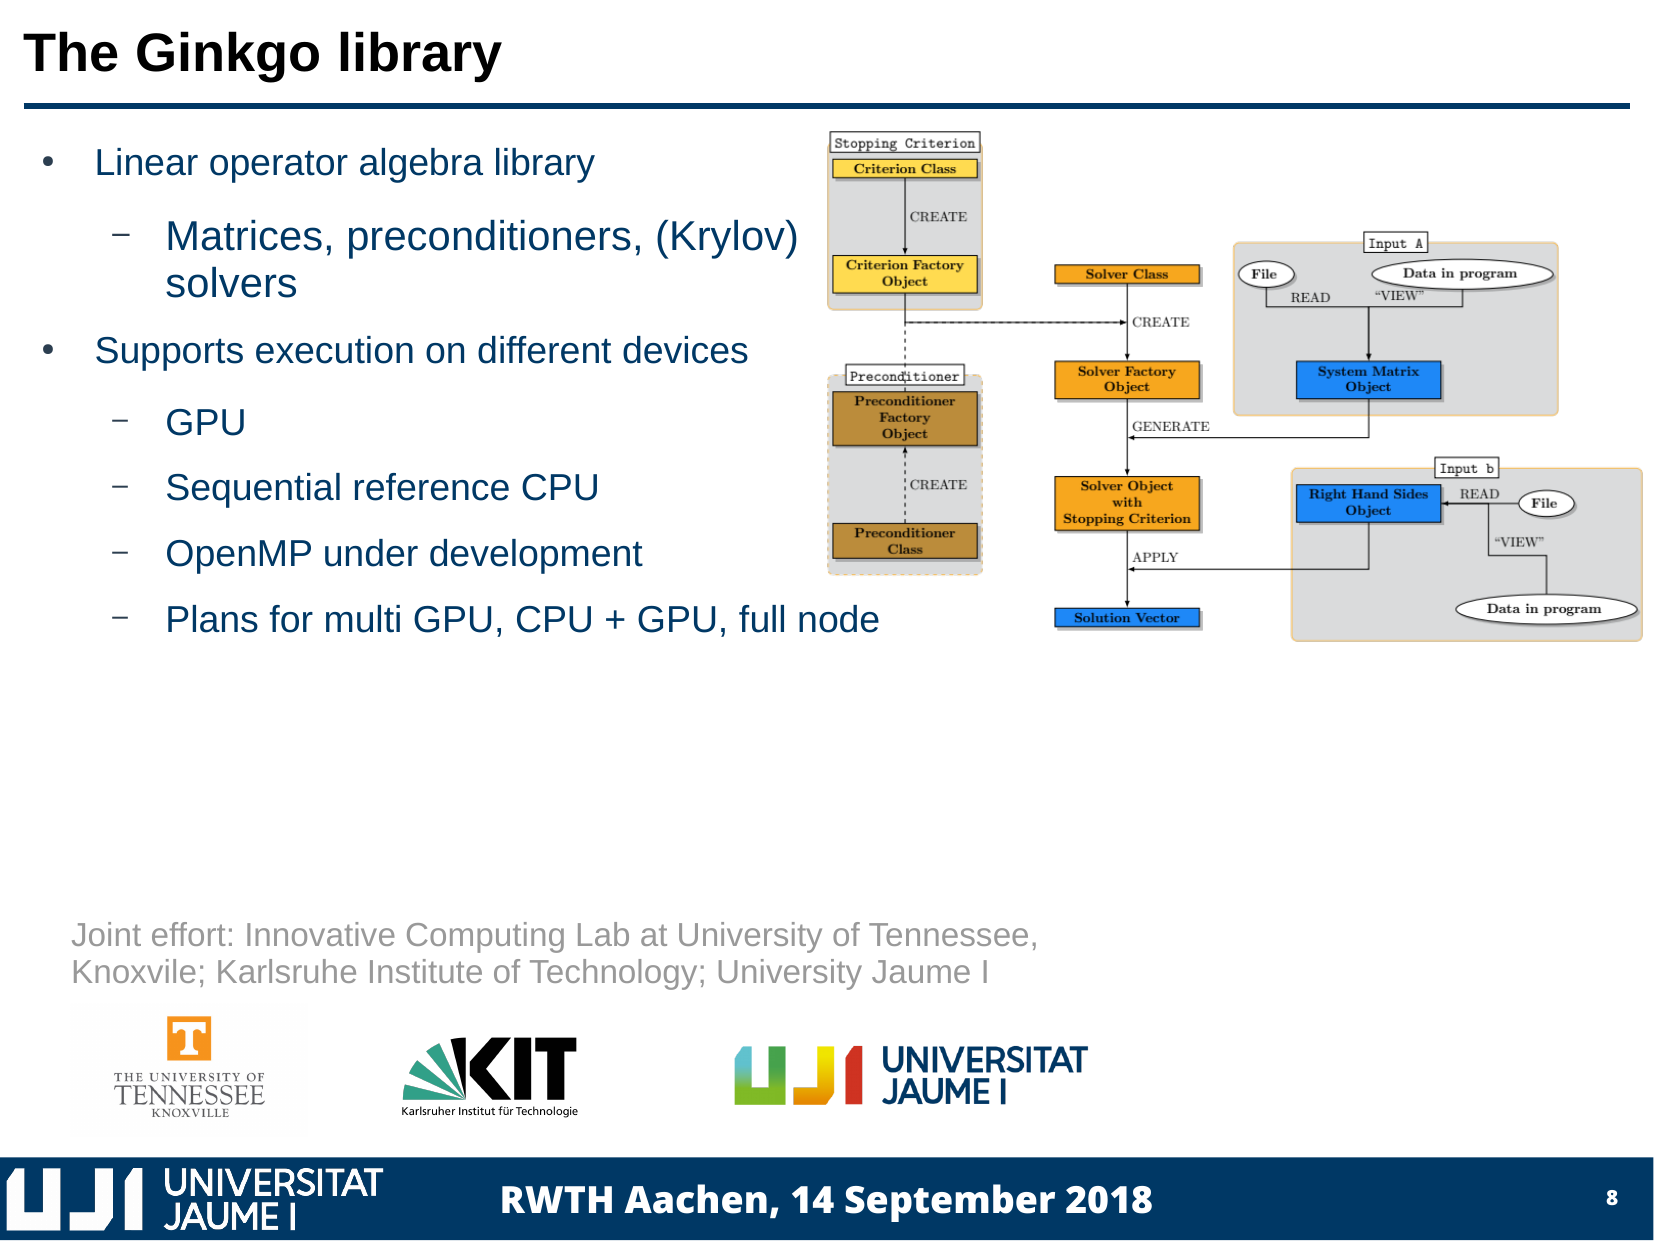

# The Ginkgo library
Linear operator algebra library
Matrices, preconditioners, (Krylov) solvers
Supports execution on different devices
GPU
Sequential reference CPU
OpenMP under development
Plans for multi GPU, CPU + GPU, full node
Joint effort: Innovative Computing Lab at University of Tennessee, Knoxvile; Karlsruhe Institute of Technology; University Jaume I
RWTH Aachen, 14 September 2018
8